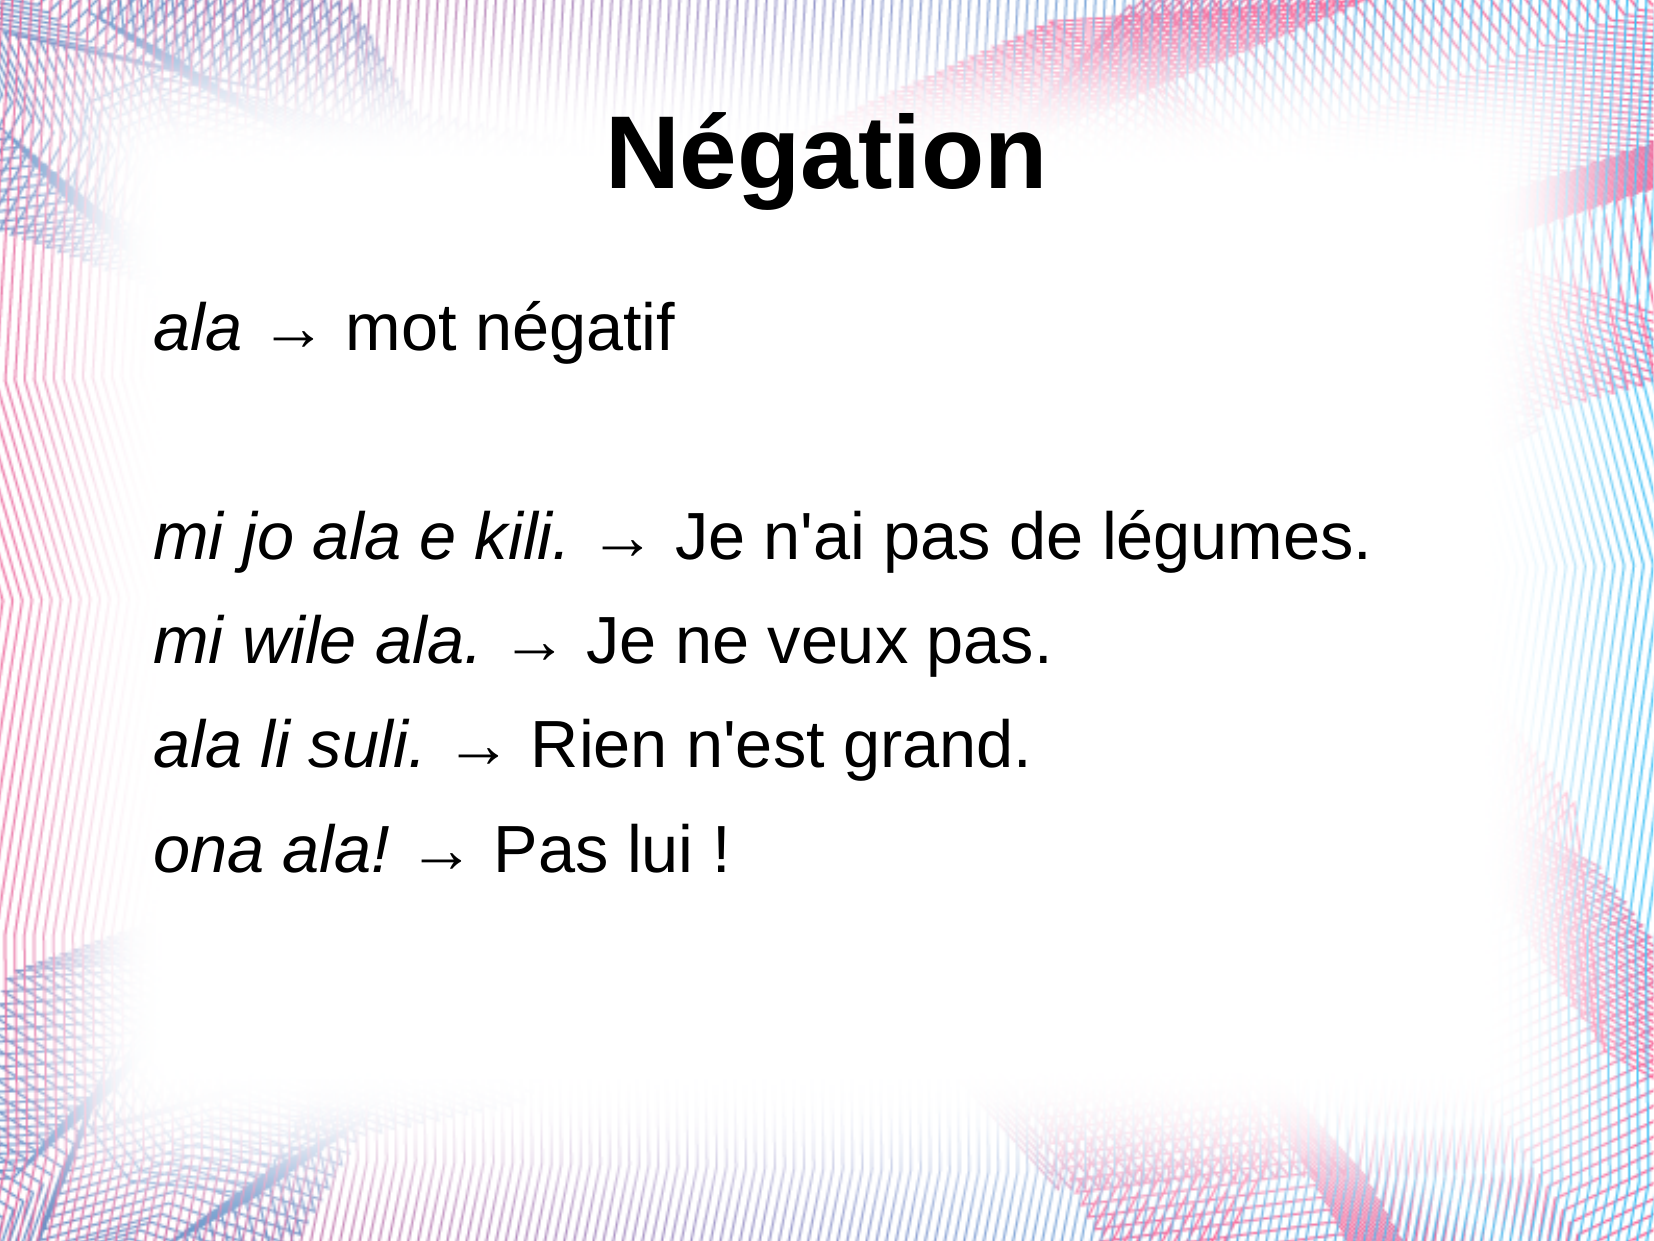

# Négation
ala → mot négatif
mi jo ala e kili. → Je n'ai pas de légumes.
mi wile ala. → Je ne veux pas.
ala li suli. → Rien n'est grand.
ona ala! → Pas lui !